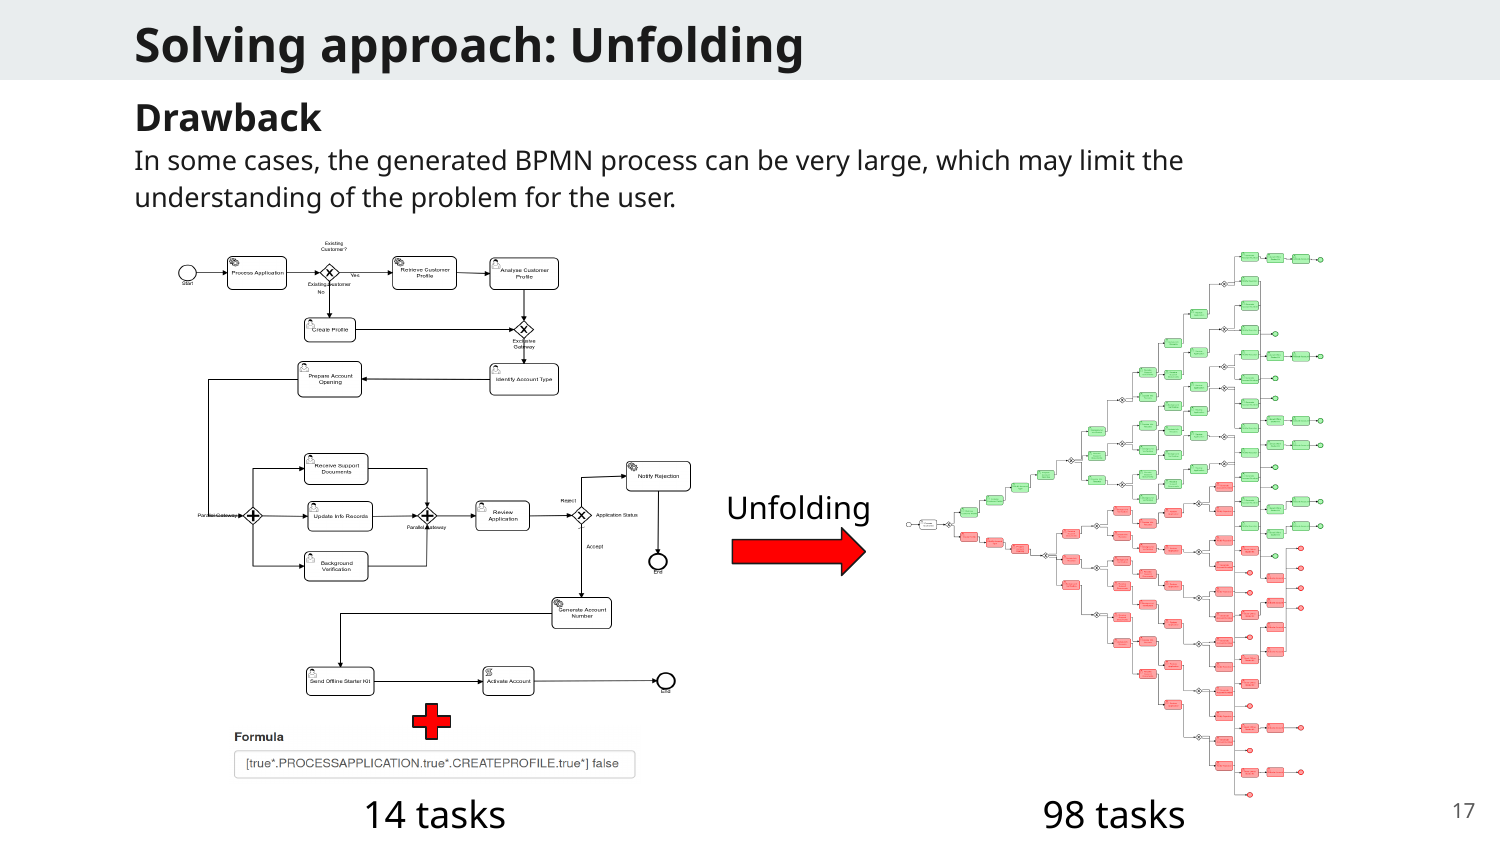

Solving approach: Unfolding
# Drawback In some cases, the generated BPMN process can be very large, which may limit the understanding of the problem for the user.
Unfolding
14 tasks
98 tasks